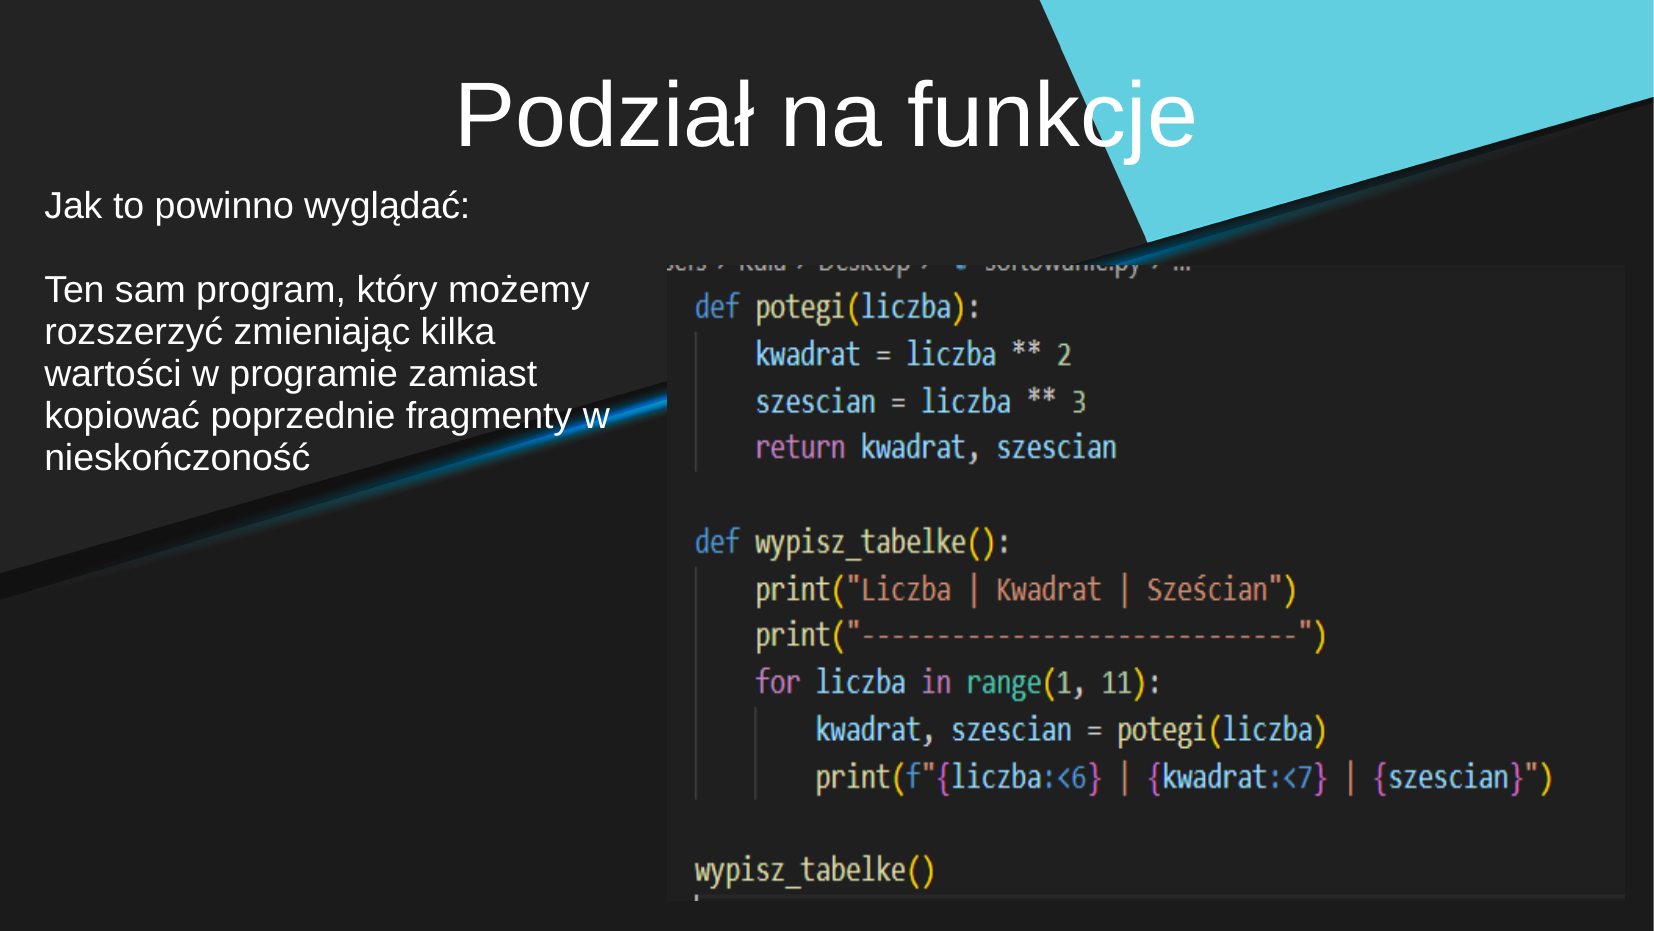

# Podział na funkcje
Jak to powinno wyglądać:
Ten sam program, który możemy rozszerzyć zmieniając kilka wartości w programie zamiast kopiować poprzednie fragmenty w nieskończoność